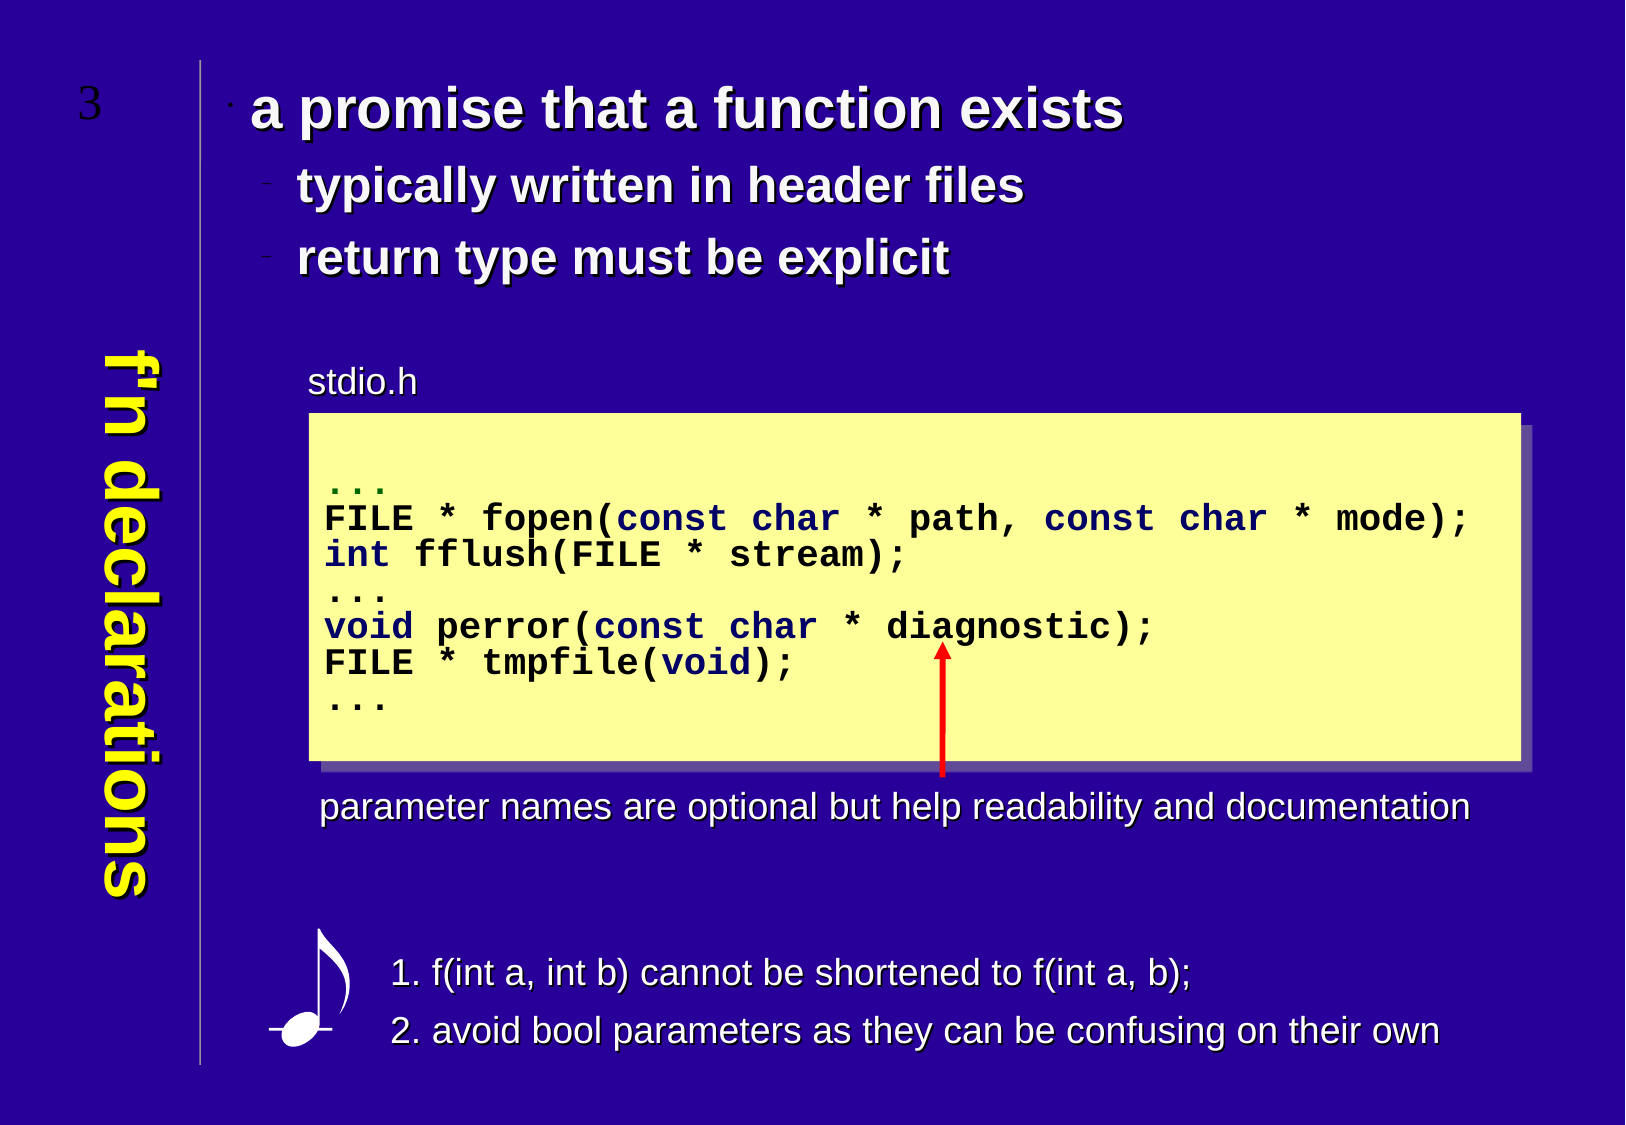

3
 a promise that a function exists
typically written in header files
return type must be explicit
# f'n declarations
stdio.h
...
FILE * fopen(const char * path, const char * mode);
int fflush(FILE * stream);
...
void perror(const char * diagnostic);
FILE * tmpfile(void);
...
parameter names are optional but help readability and documentation
1. f(int a, int b) cannot be shortened to f(int a, b);
2. avoid bool parameters as they can be confusing on their own